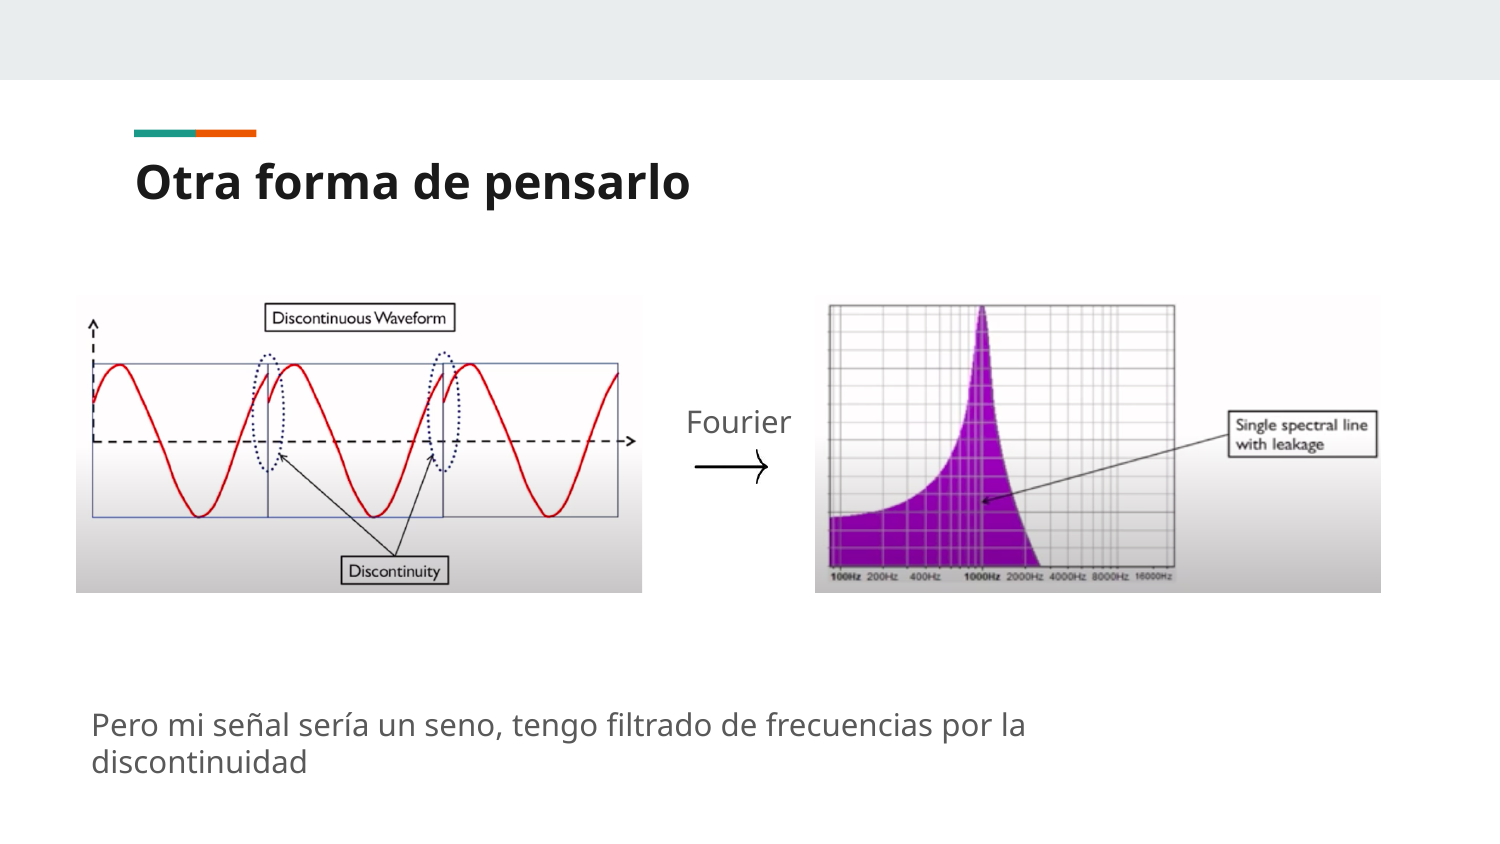

# Otra forma de pensarlo
Fourier
Pero mi señal sería un seno, tengo filtrado de frecuencias por la discontinuidad